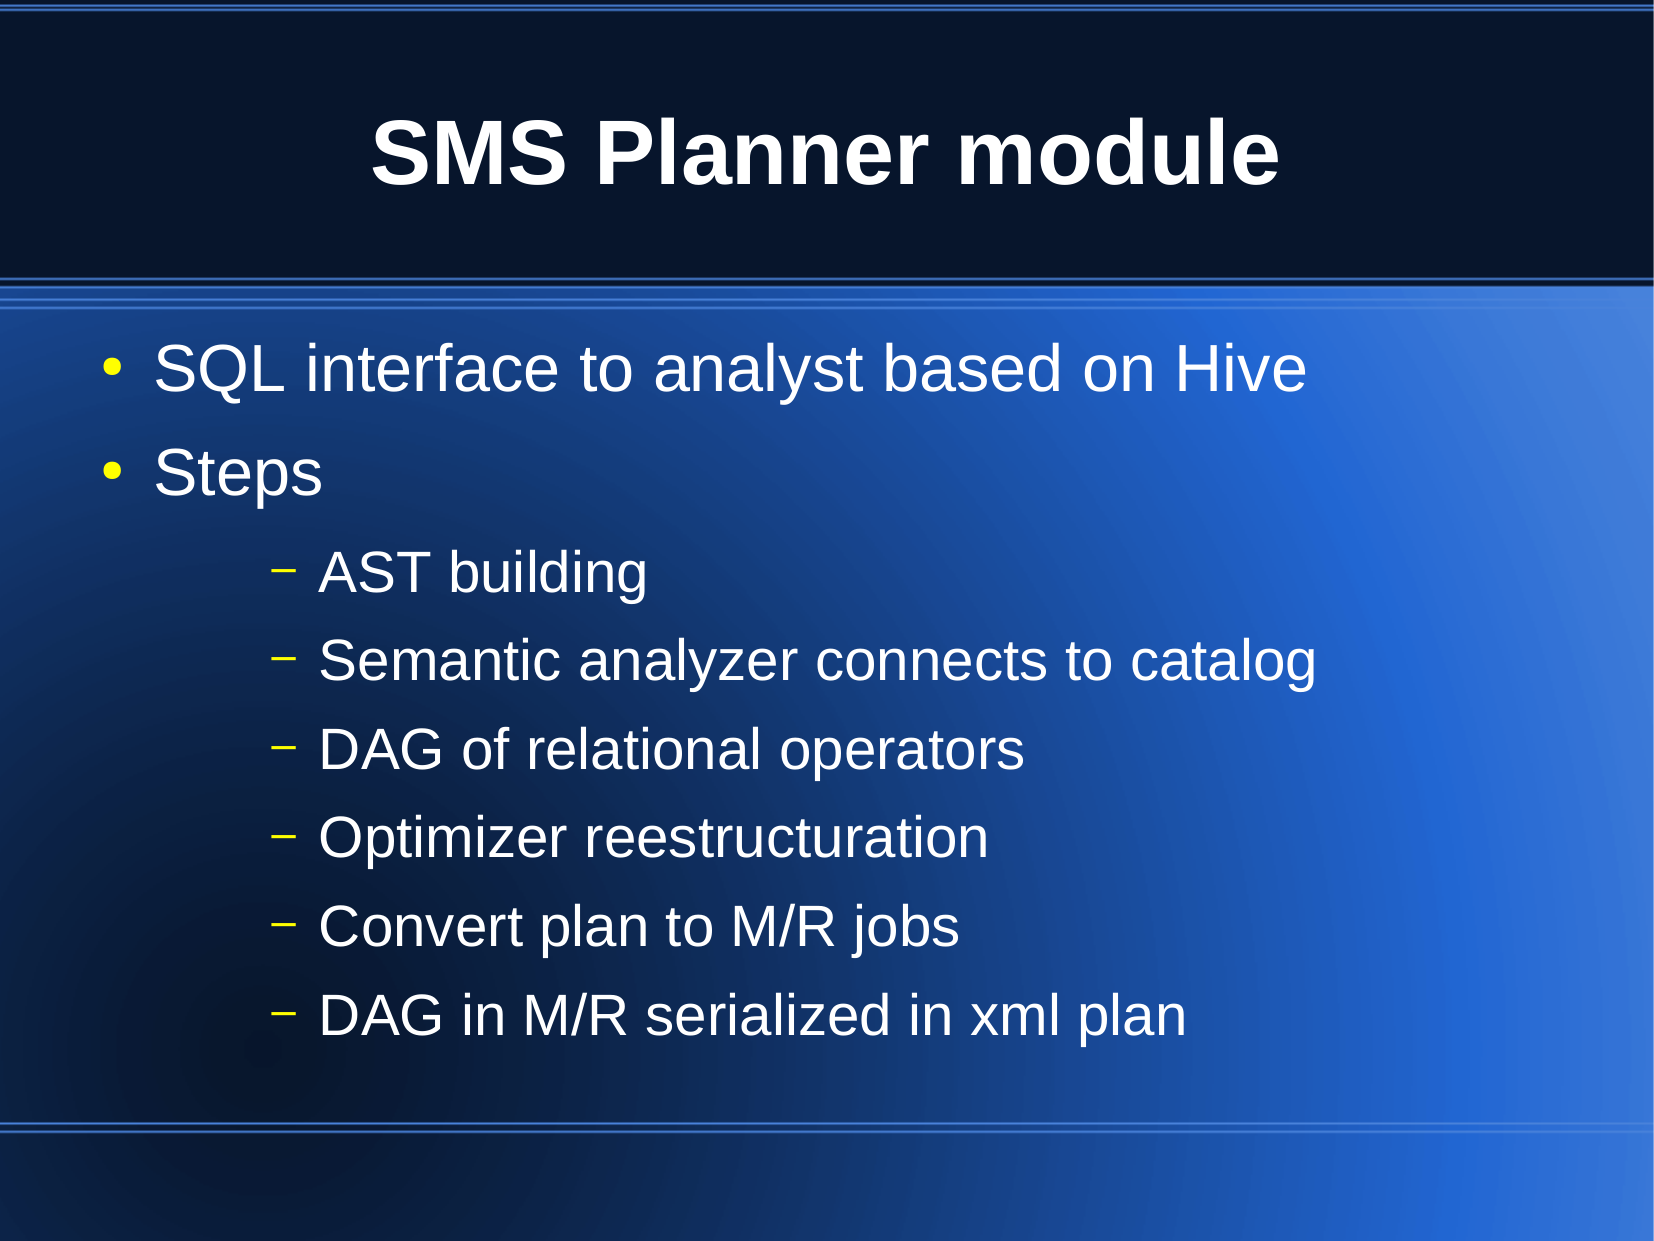

# SMS Planner module
SQL interface to analyst based on Hive
Steps
AST building
Semantic analyzer connects to catalog
DAG of relational operators
Optimizer reestructuration
Convert plan to M/R jobs
DAG in M/R serialized in xml plan